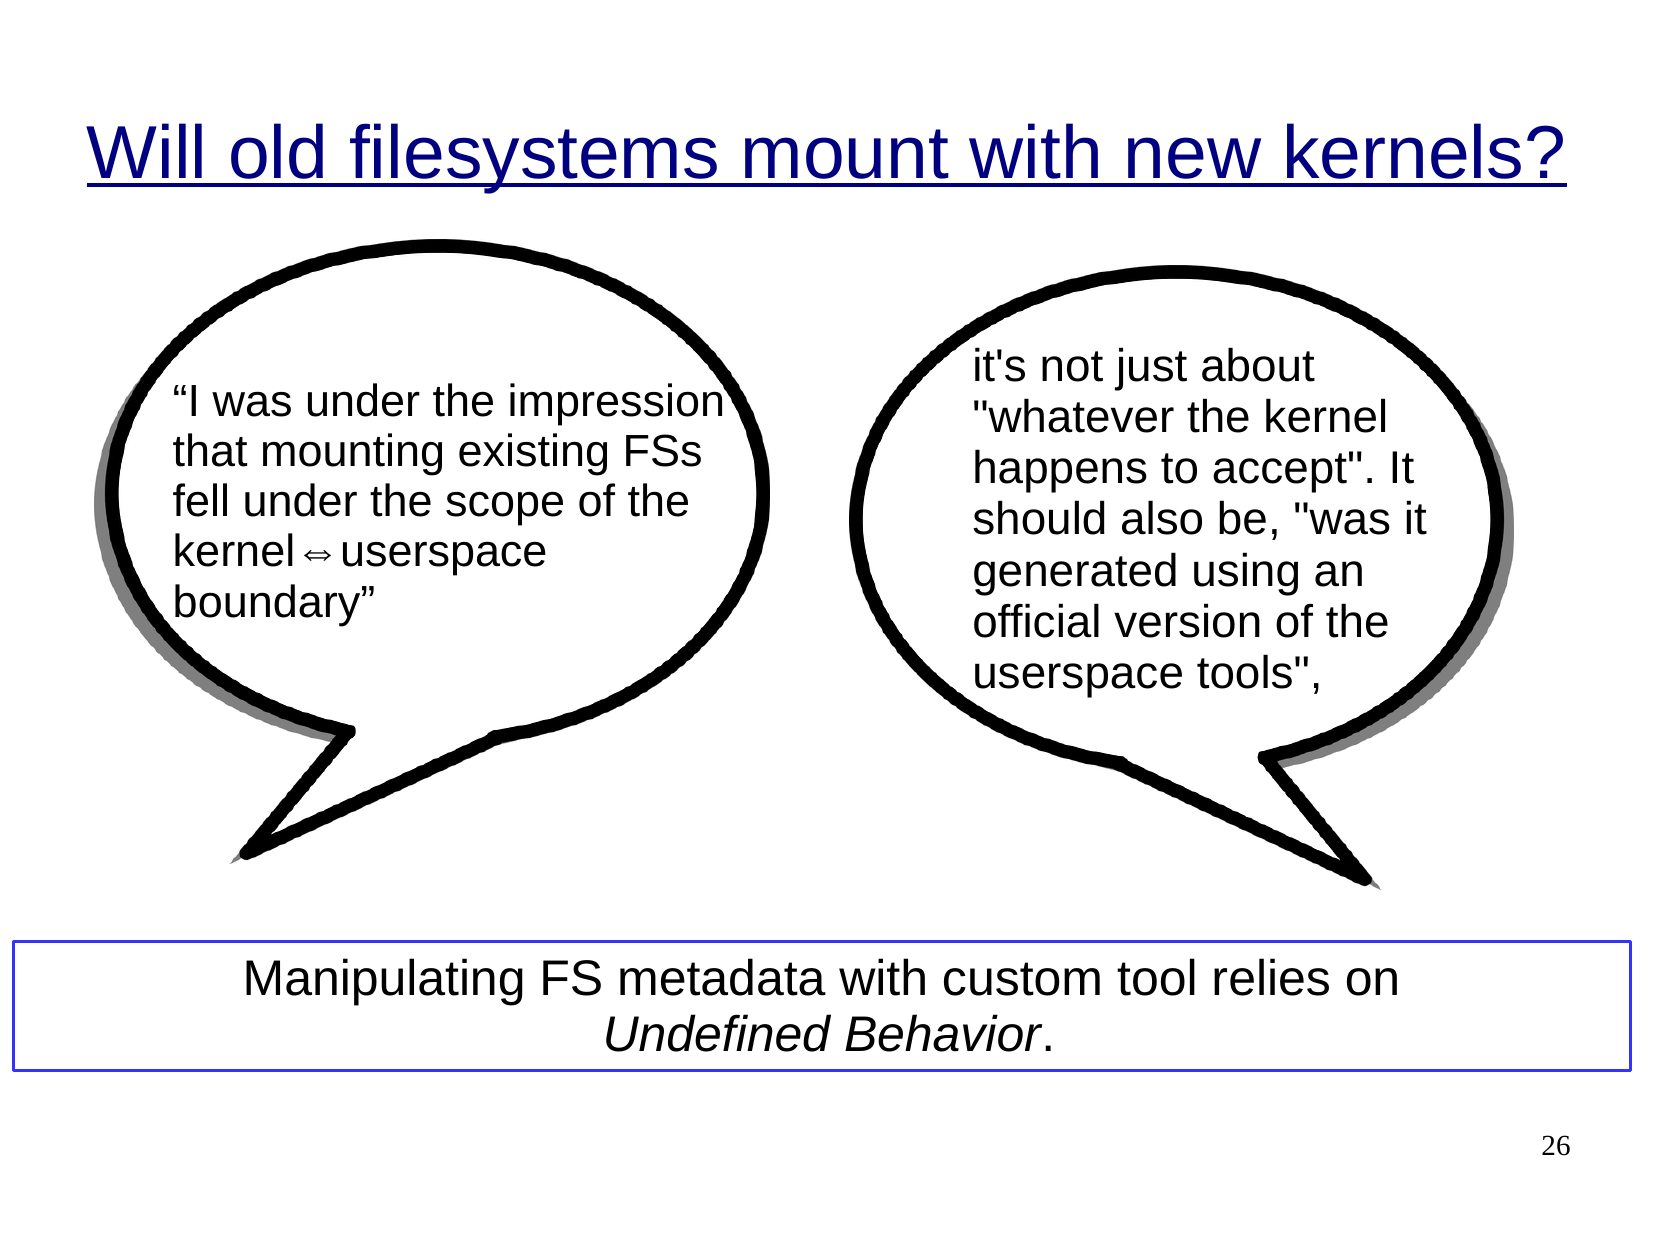

# Will old filesystems mount with new kernels?
it's not just about "whatever the kernel happens to accept". It should also be, "was it generated using an official version of the userspace tools",
“I was under the impression that mounting existing FSs fell under the scope of the kernel⇔userspace boundary”
Manipulating FS metadata with custom tool relies on
 Undefined Behavior.
26